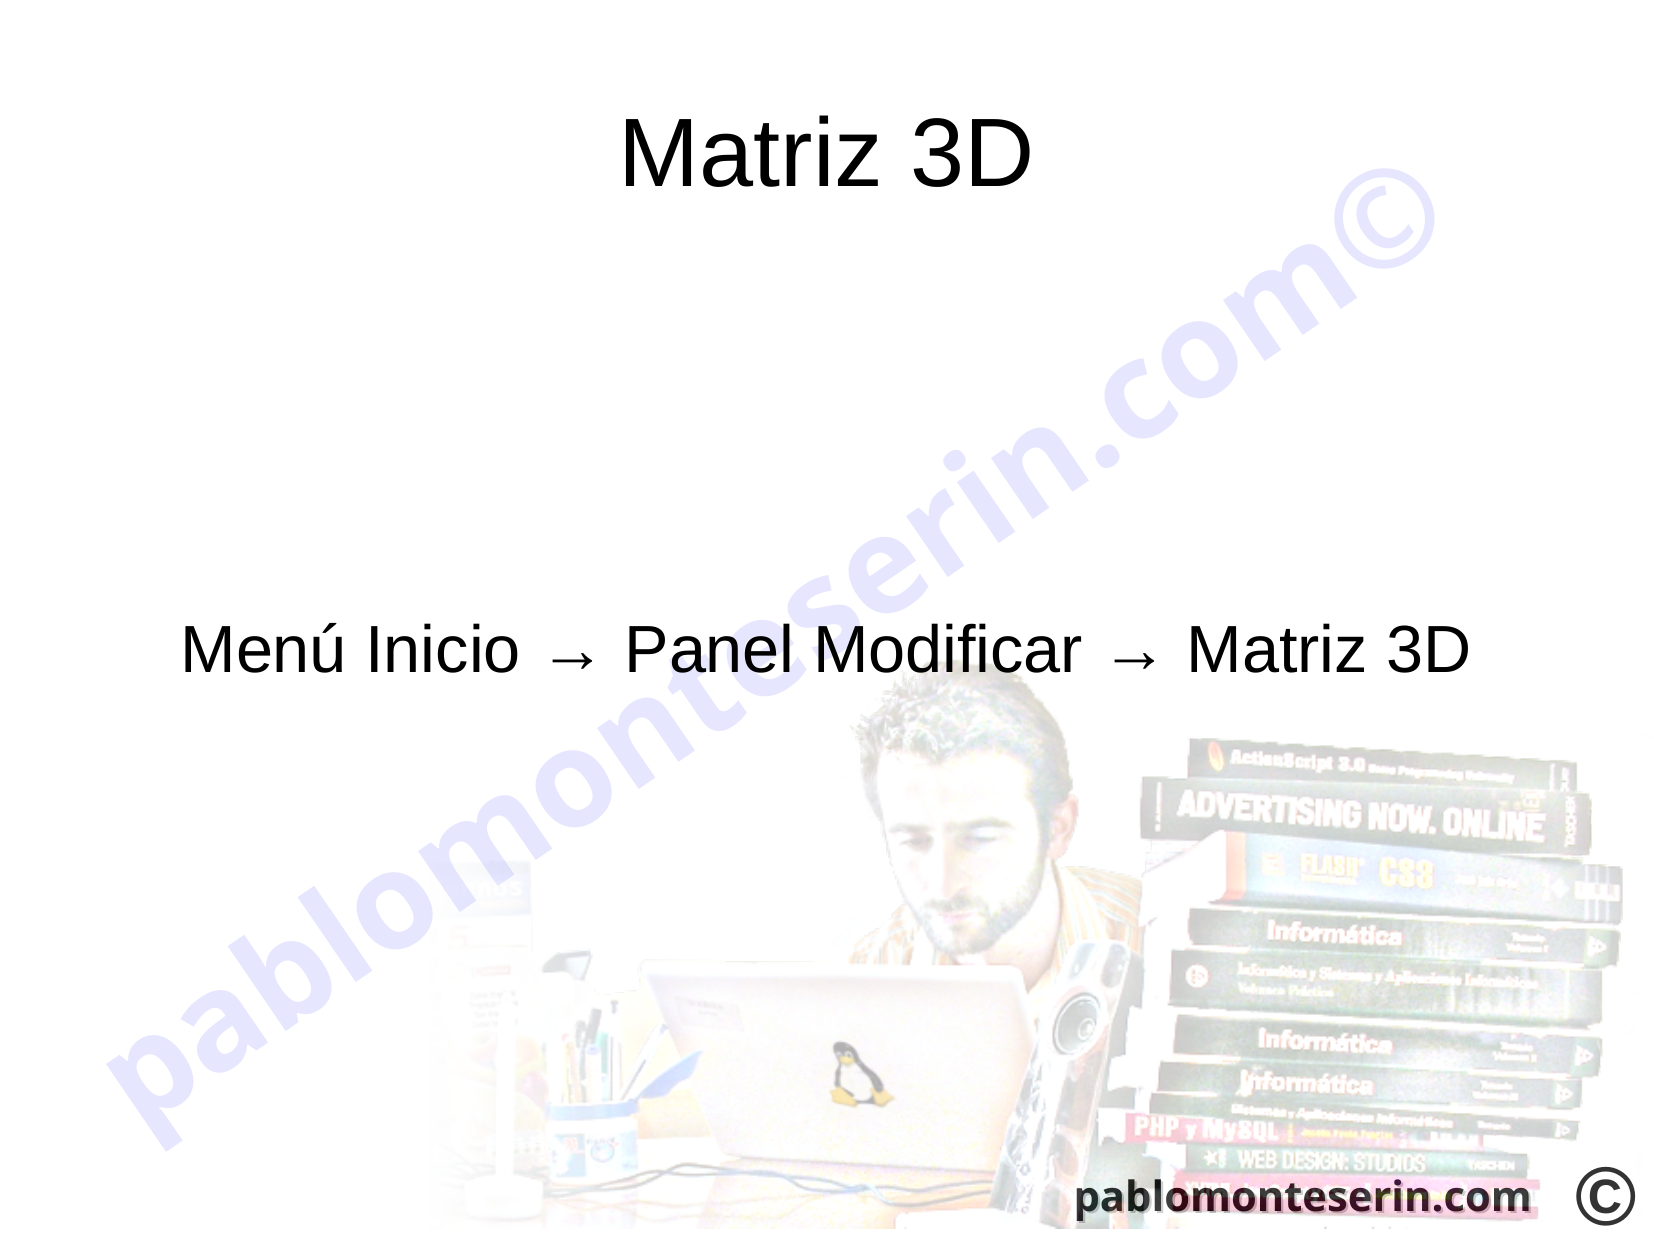

# Matriz 3D
Menú Inicio → Panel Modificar → Matriz 3D